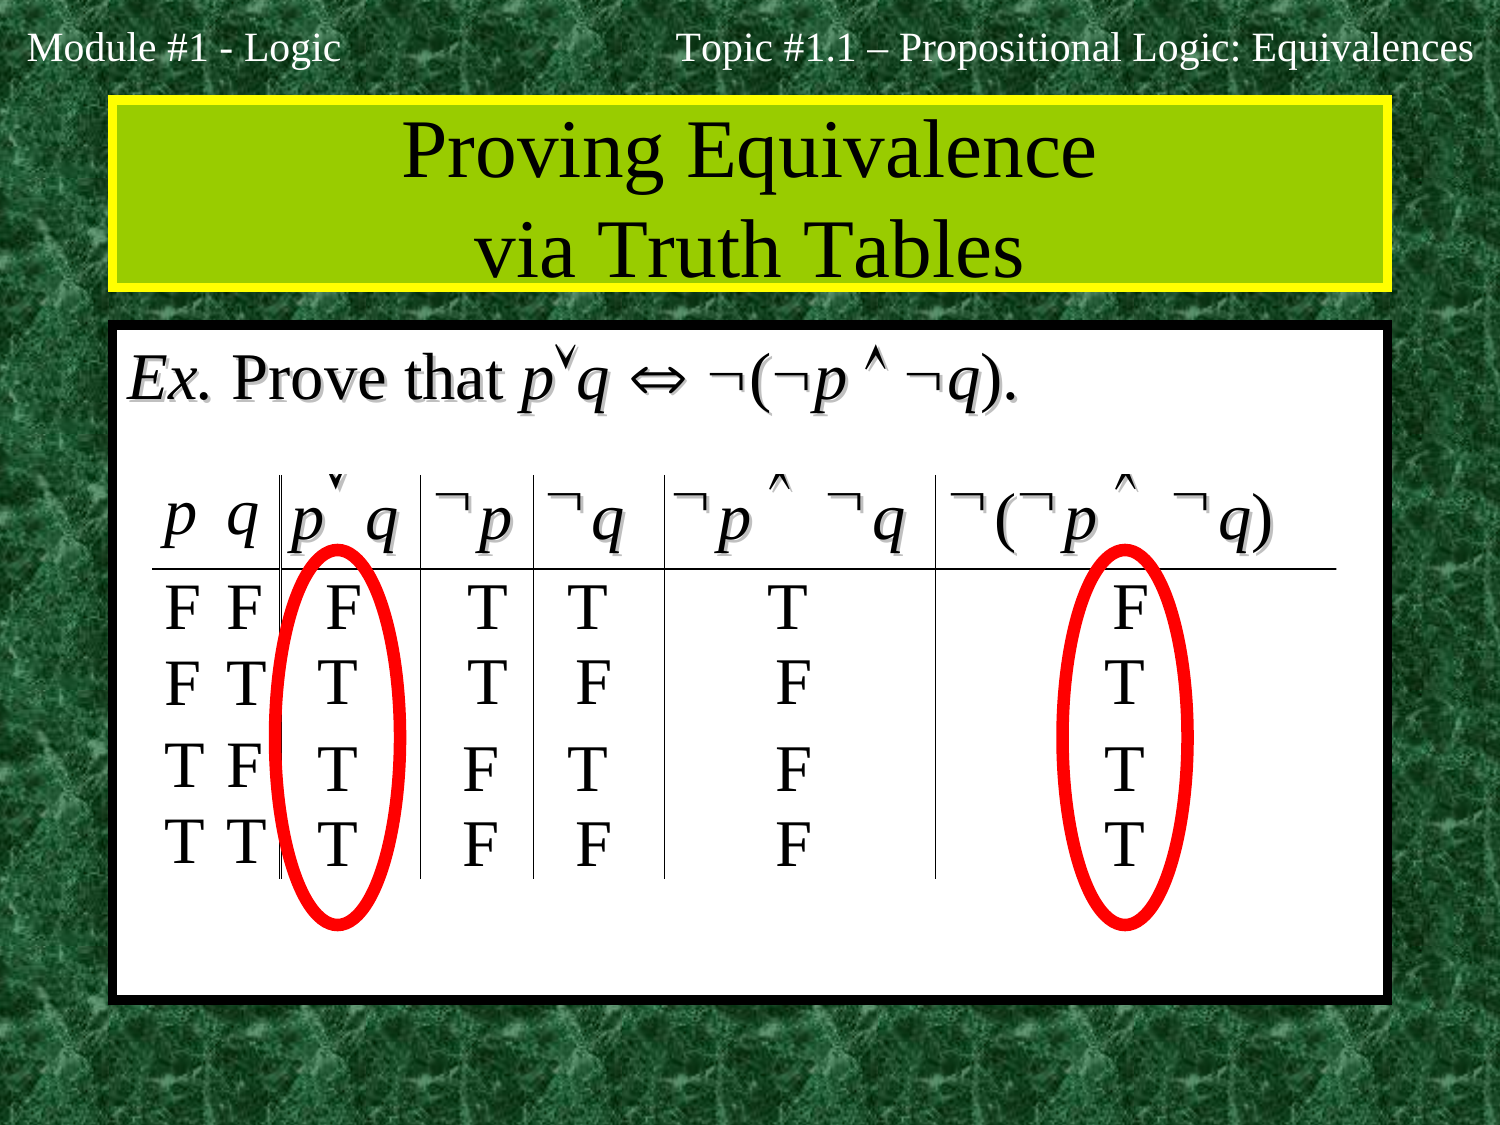

Topic #1.1 – Propositional Logic: Equivalences
Proving Equivalence
via Truth Tables
# Ex. Prove that pq  (p  q).
F
T
T
T
F
T
T
F
F
T
T
F
T
F
T
T
F
F
F
T